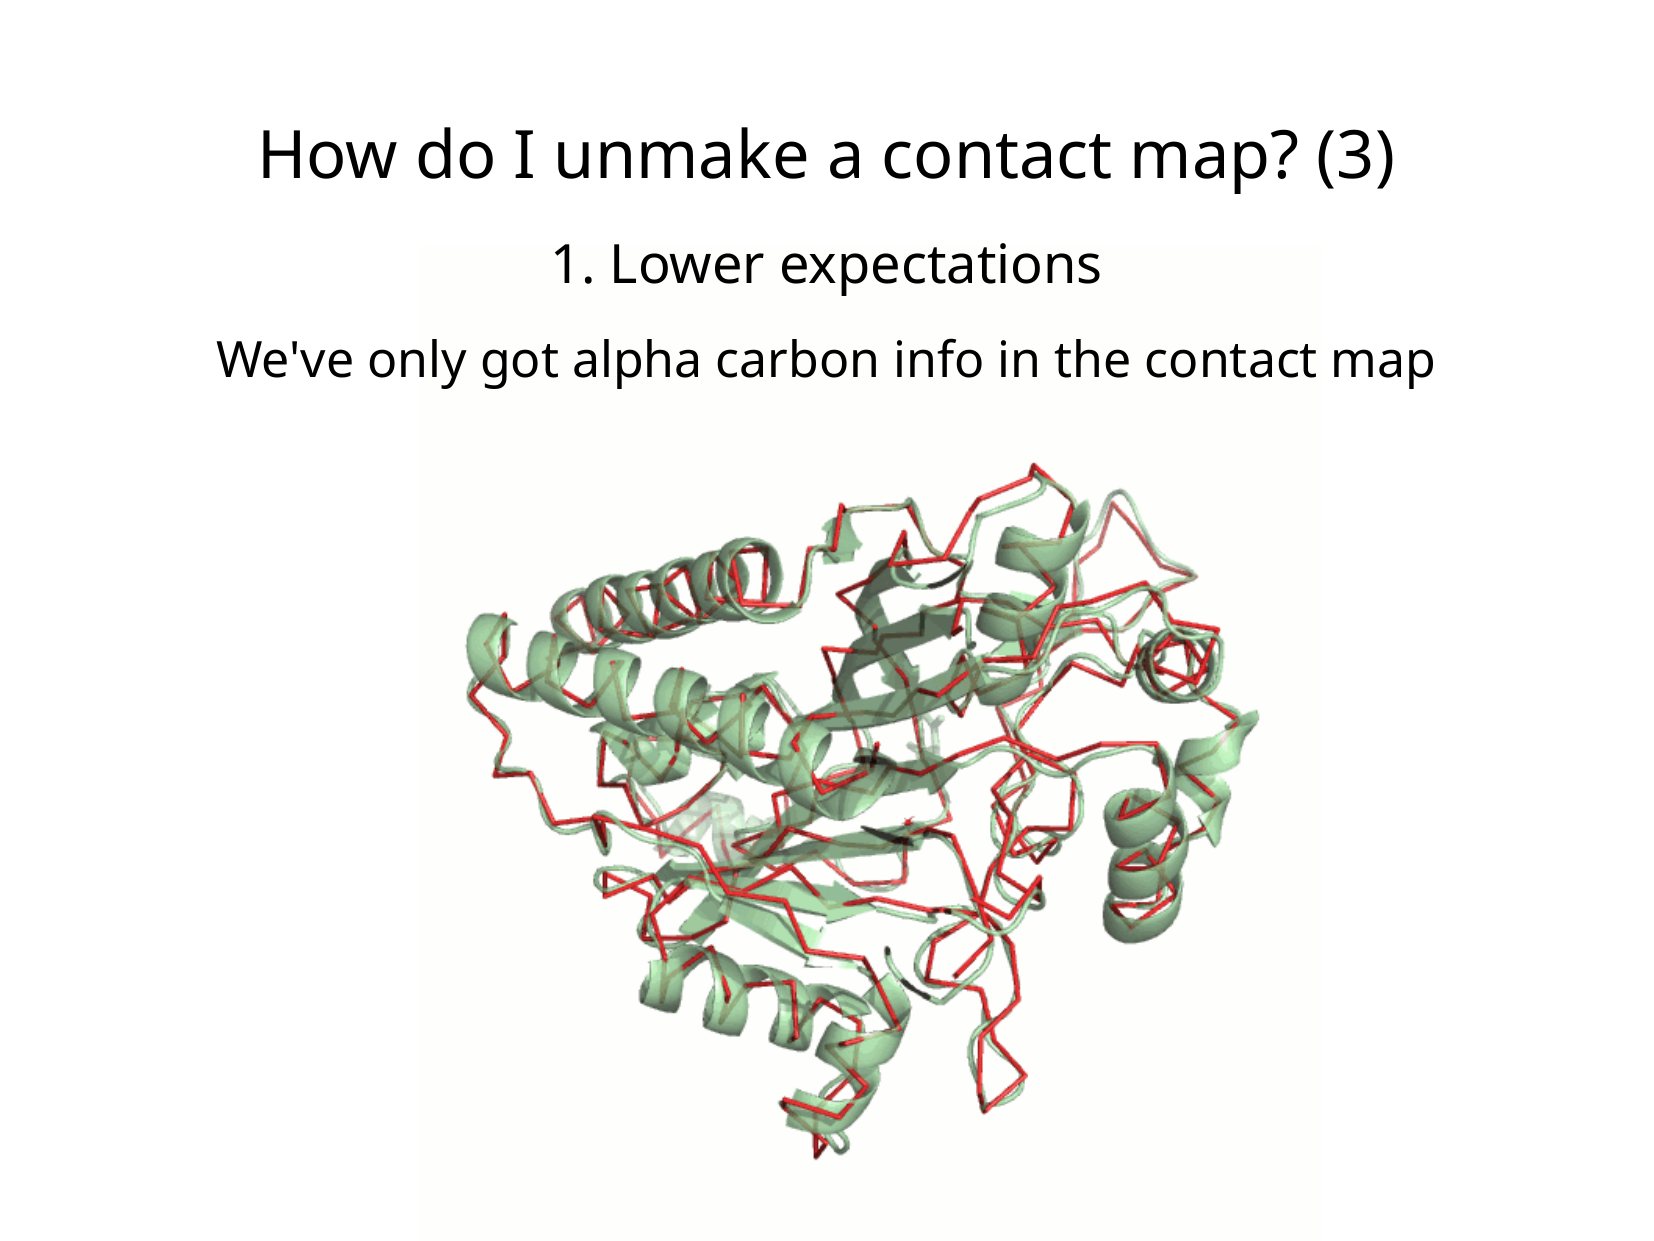

# How do I unmake a contact map? (3)
1. Lower expectations
We've only got alpha carbon info in the contact map